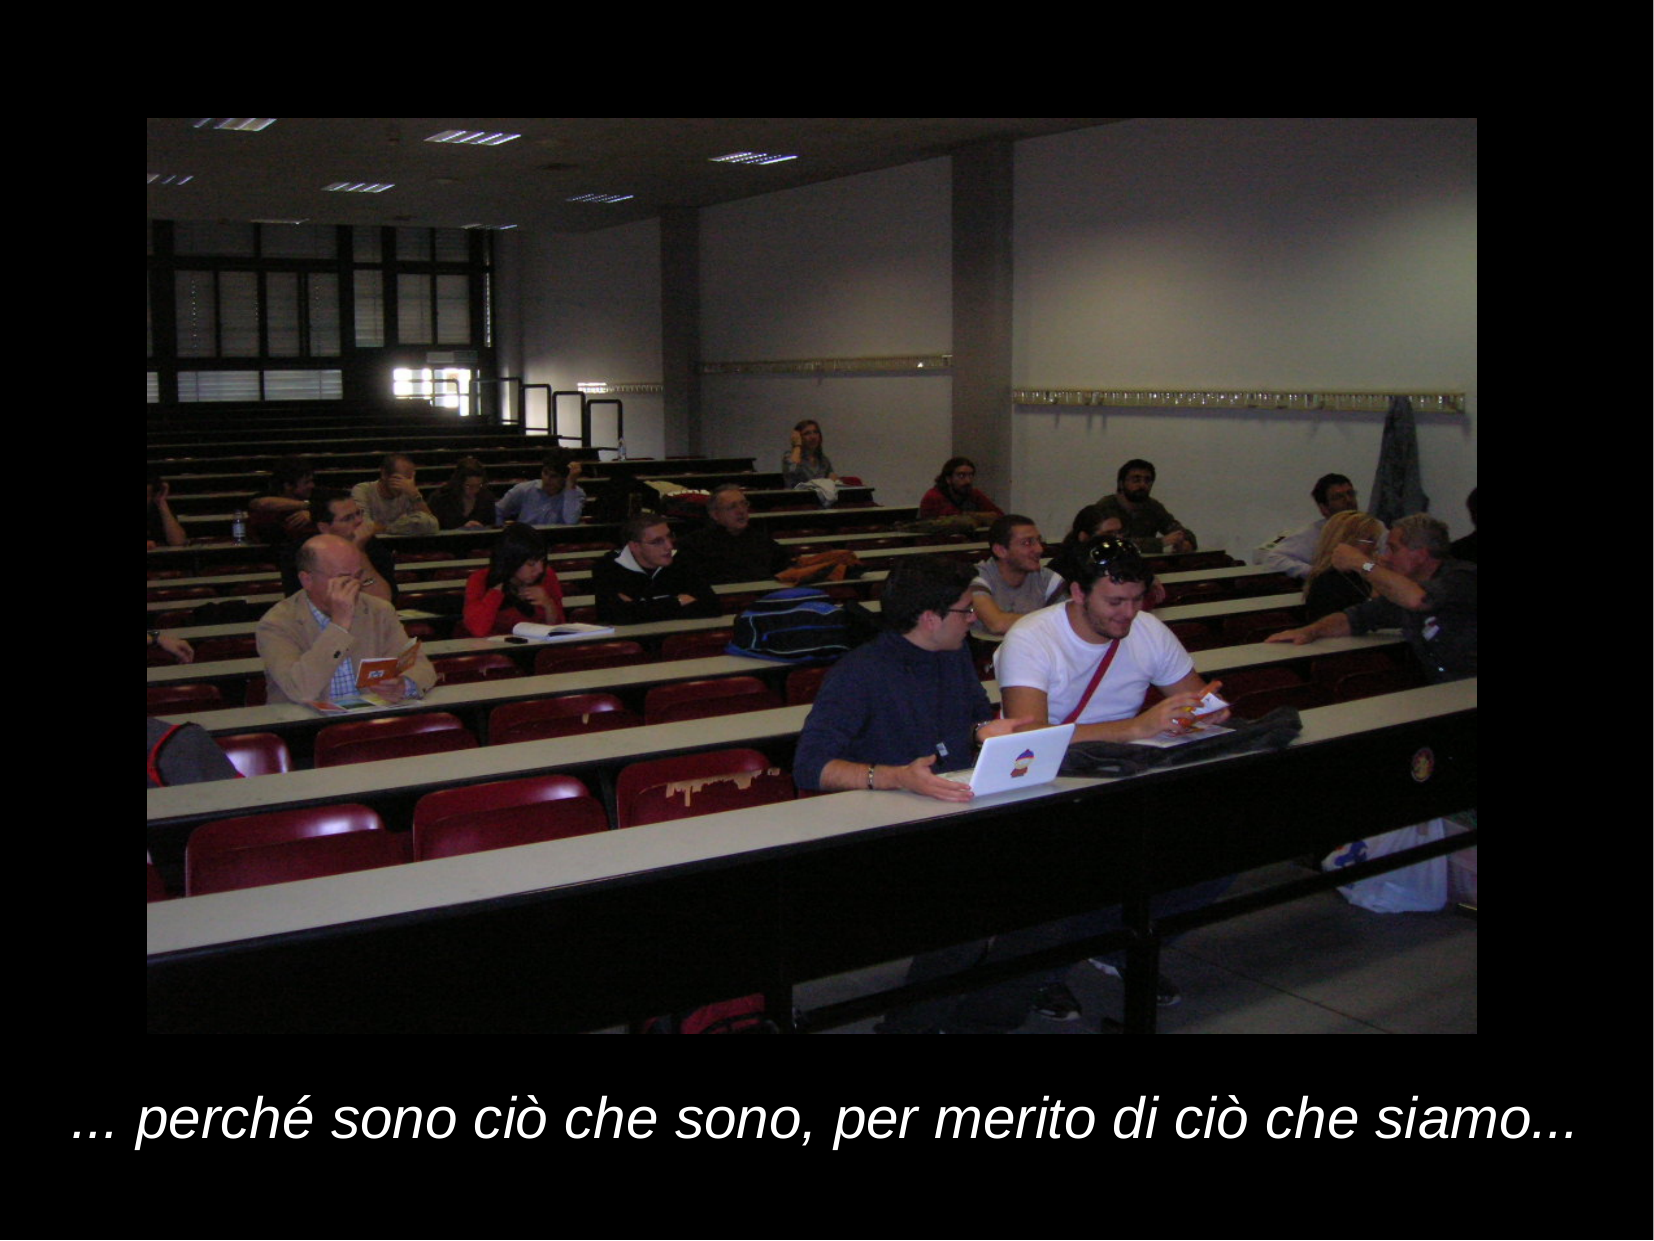

# ... perché sono ciò che sono, per merito di ciò che siamo...